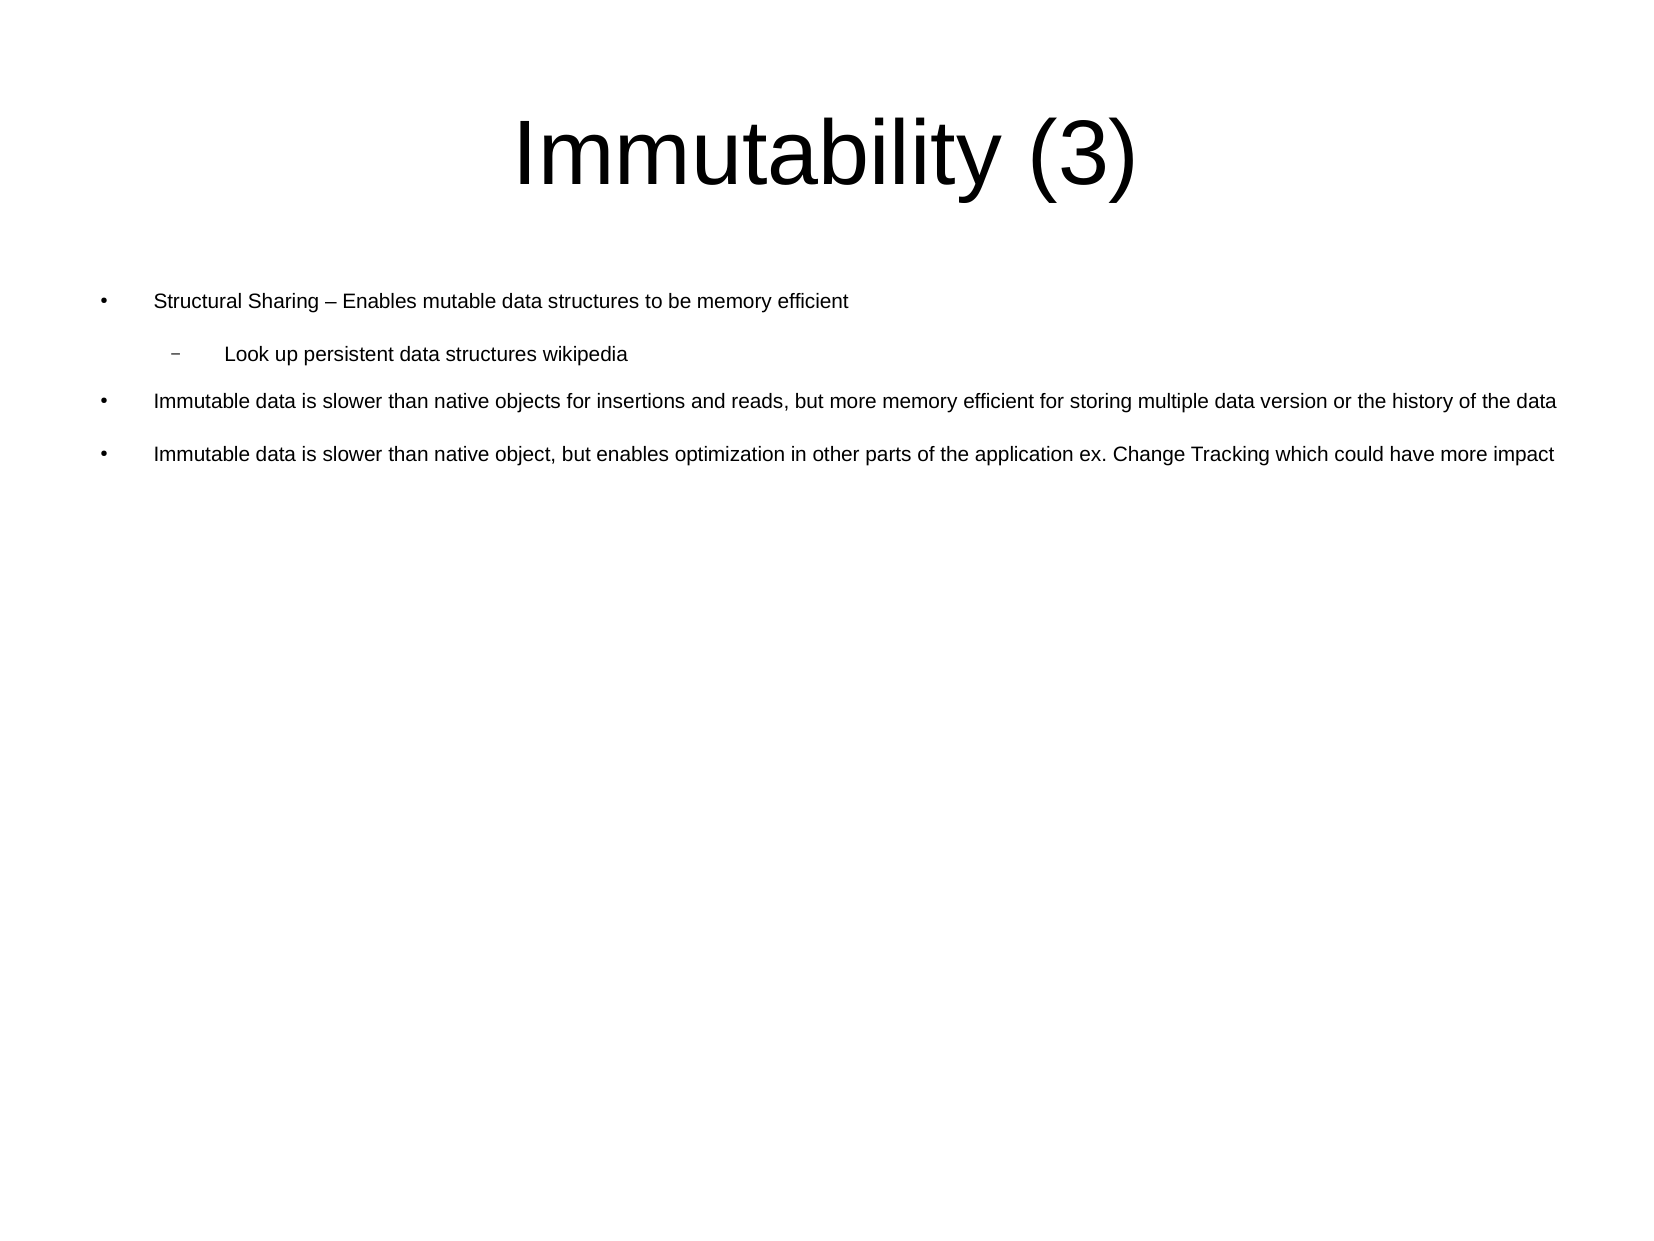

# Immutability (3)
Structural Sharing – Enables mutable data structures to be memory efficient
Look up persistent data structures wikipedia
Immutable data is slower than native objects for insertions and reads, but more memory efficient for storing multiple data version or the history of the data
Immutable data is slower than native object, but enables optimization in other parts of the application ex. Change Tracking which could have more impact